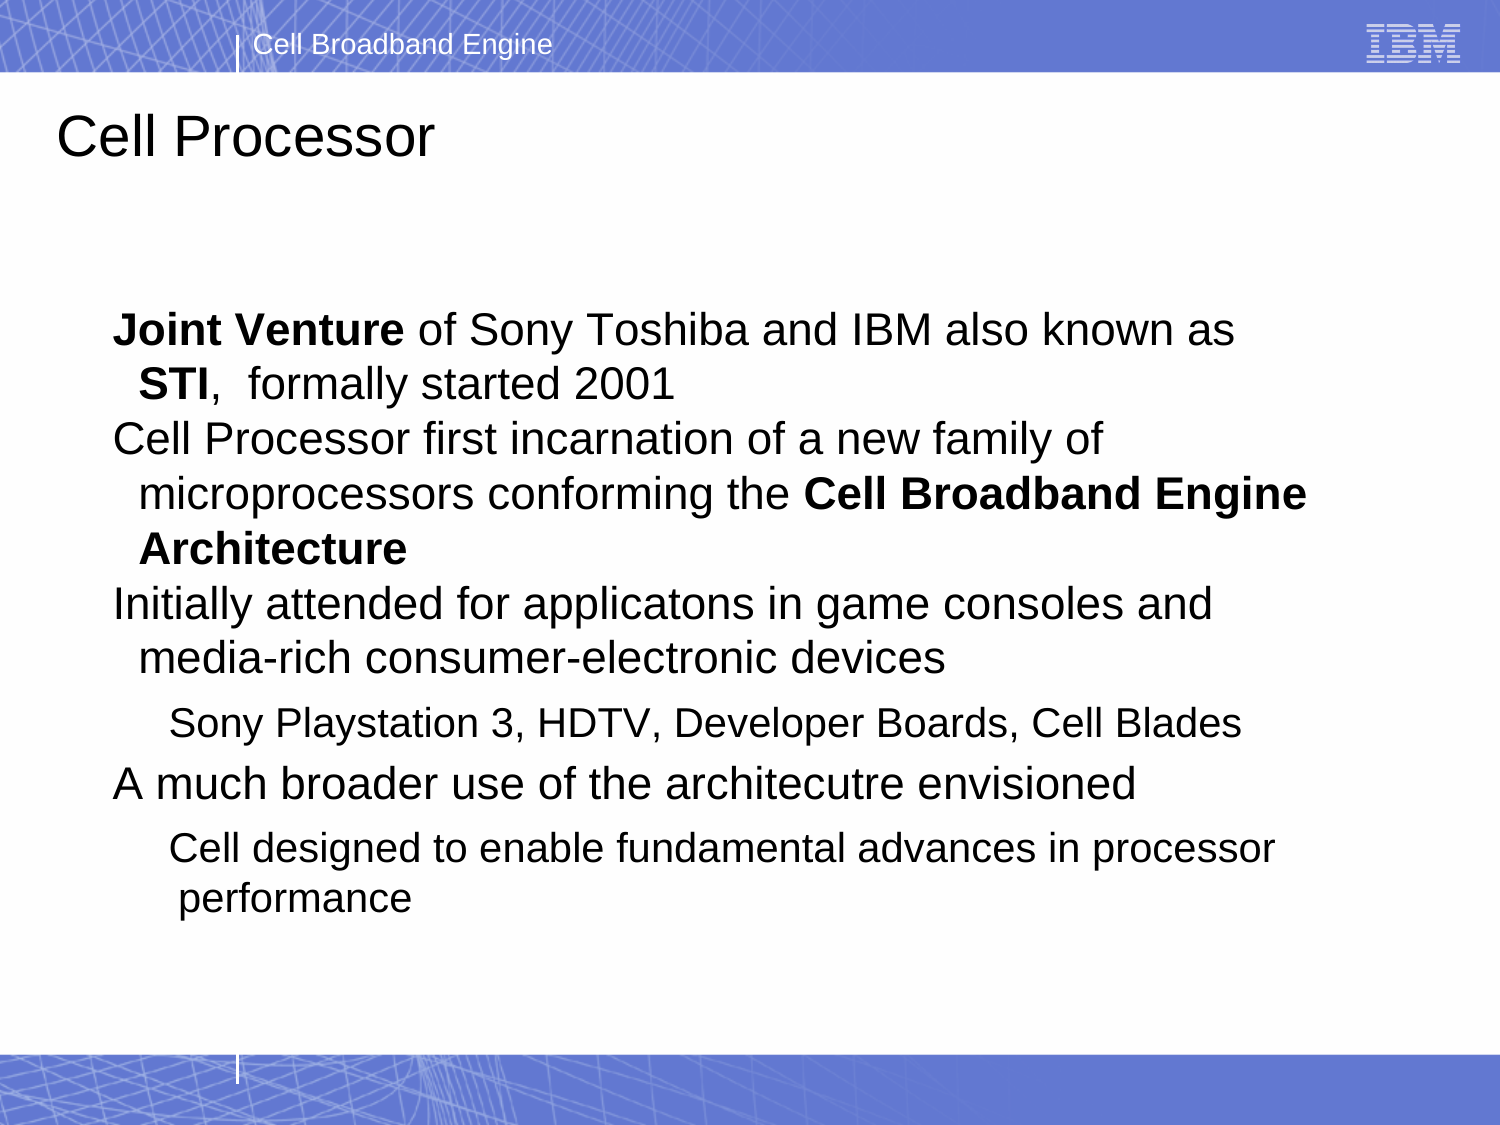

# Cell Processor
Joint Venture of Sony Toshiba and IBM also known as STI, formally started 2001
Cell Processor first incarnation of a new family of microprocessors conforming the Cell Broadband Engine Architecture
Initially attended for applicatons in game consoles and media-rich consumer-electronic devices
 Sony Playstation 3, HDTV, Developer Boards, Cell Blades
A much broader use of the architecutre envisioned
 Cell designed to enable fundamental advances in processor performance